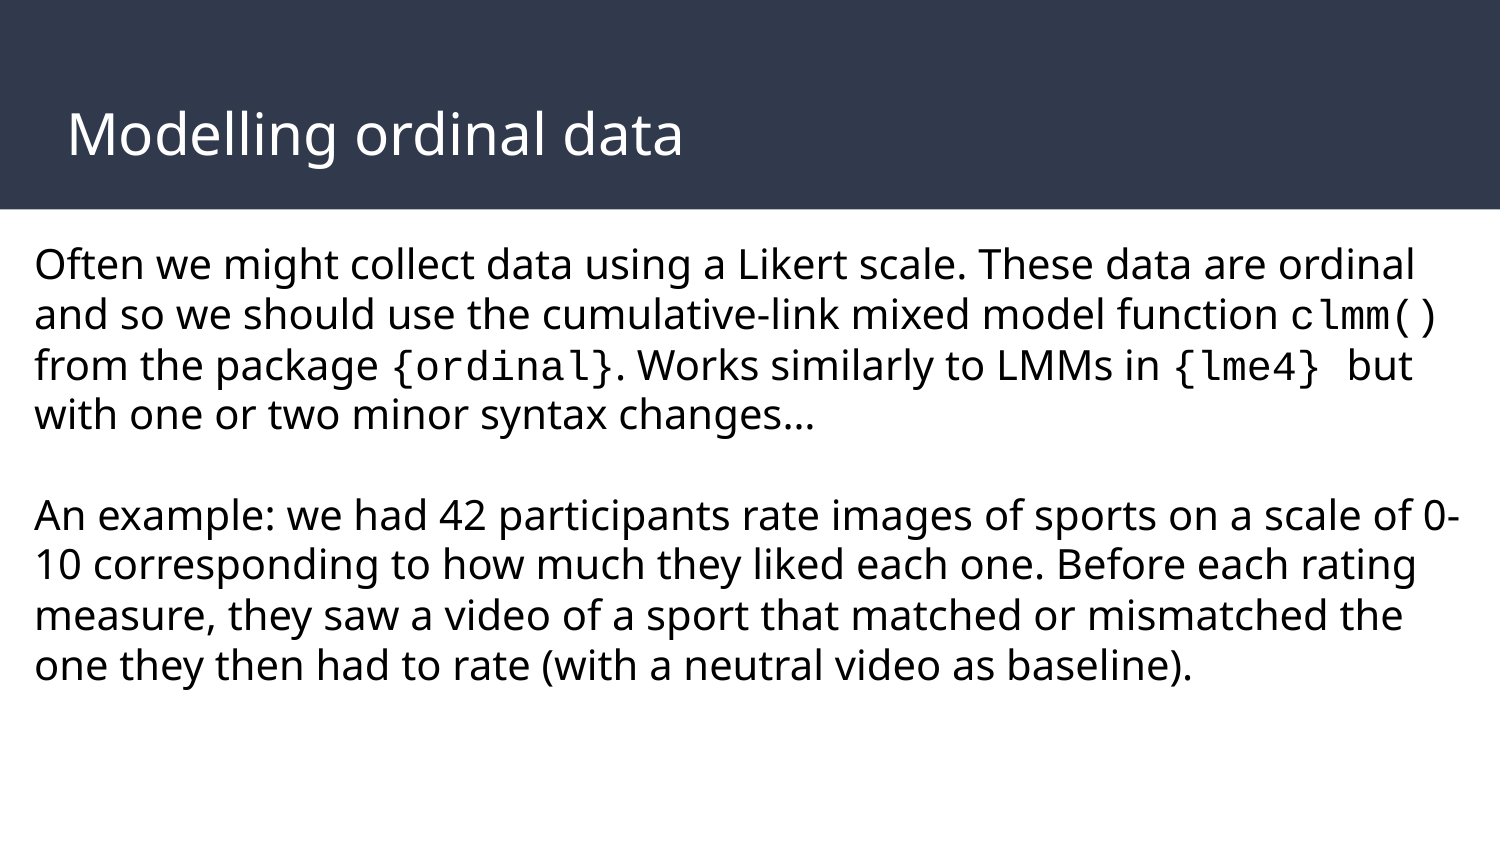

# Modelling ordinal data
Often we might collect data using a Likert scale. These data are ordinal and so we should use the cumulative-link mixed model function clmm() from the package {ordinal}. Works similarly to LMMs in {lme4} but with one or two minor syntax changes…
An example: we had 42 participants rate images of sports on a scale of 0-10 corresponding to how much they liked each one. Before each rating measure, they saw a video of a sport that matched or mismatched the one they then had to rate (with a neutral video as baseline).